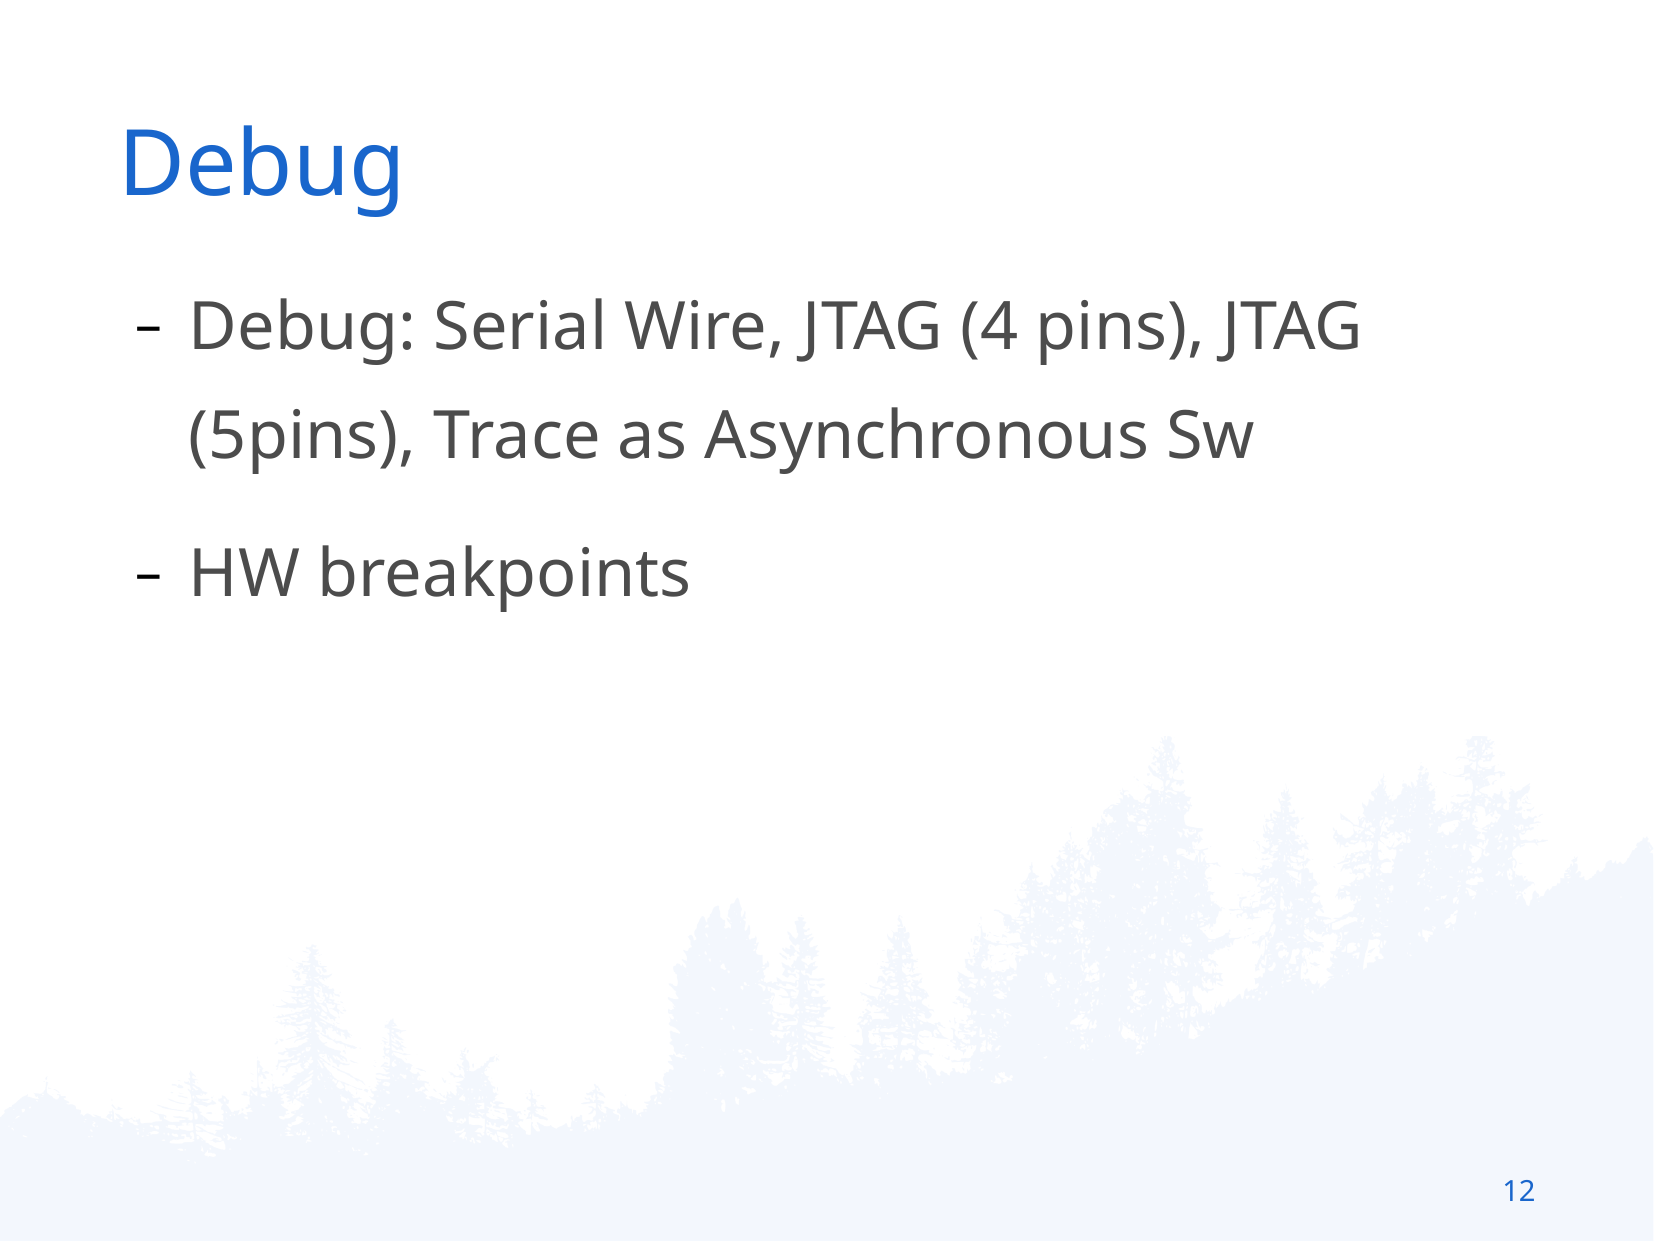

# Debug
Debug: Serial Wire, JTAG (4 pins), JTAG (5pins), Trace as Asynchronous Sw
HW breakpoints
12